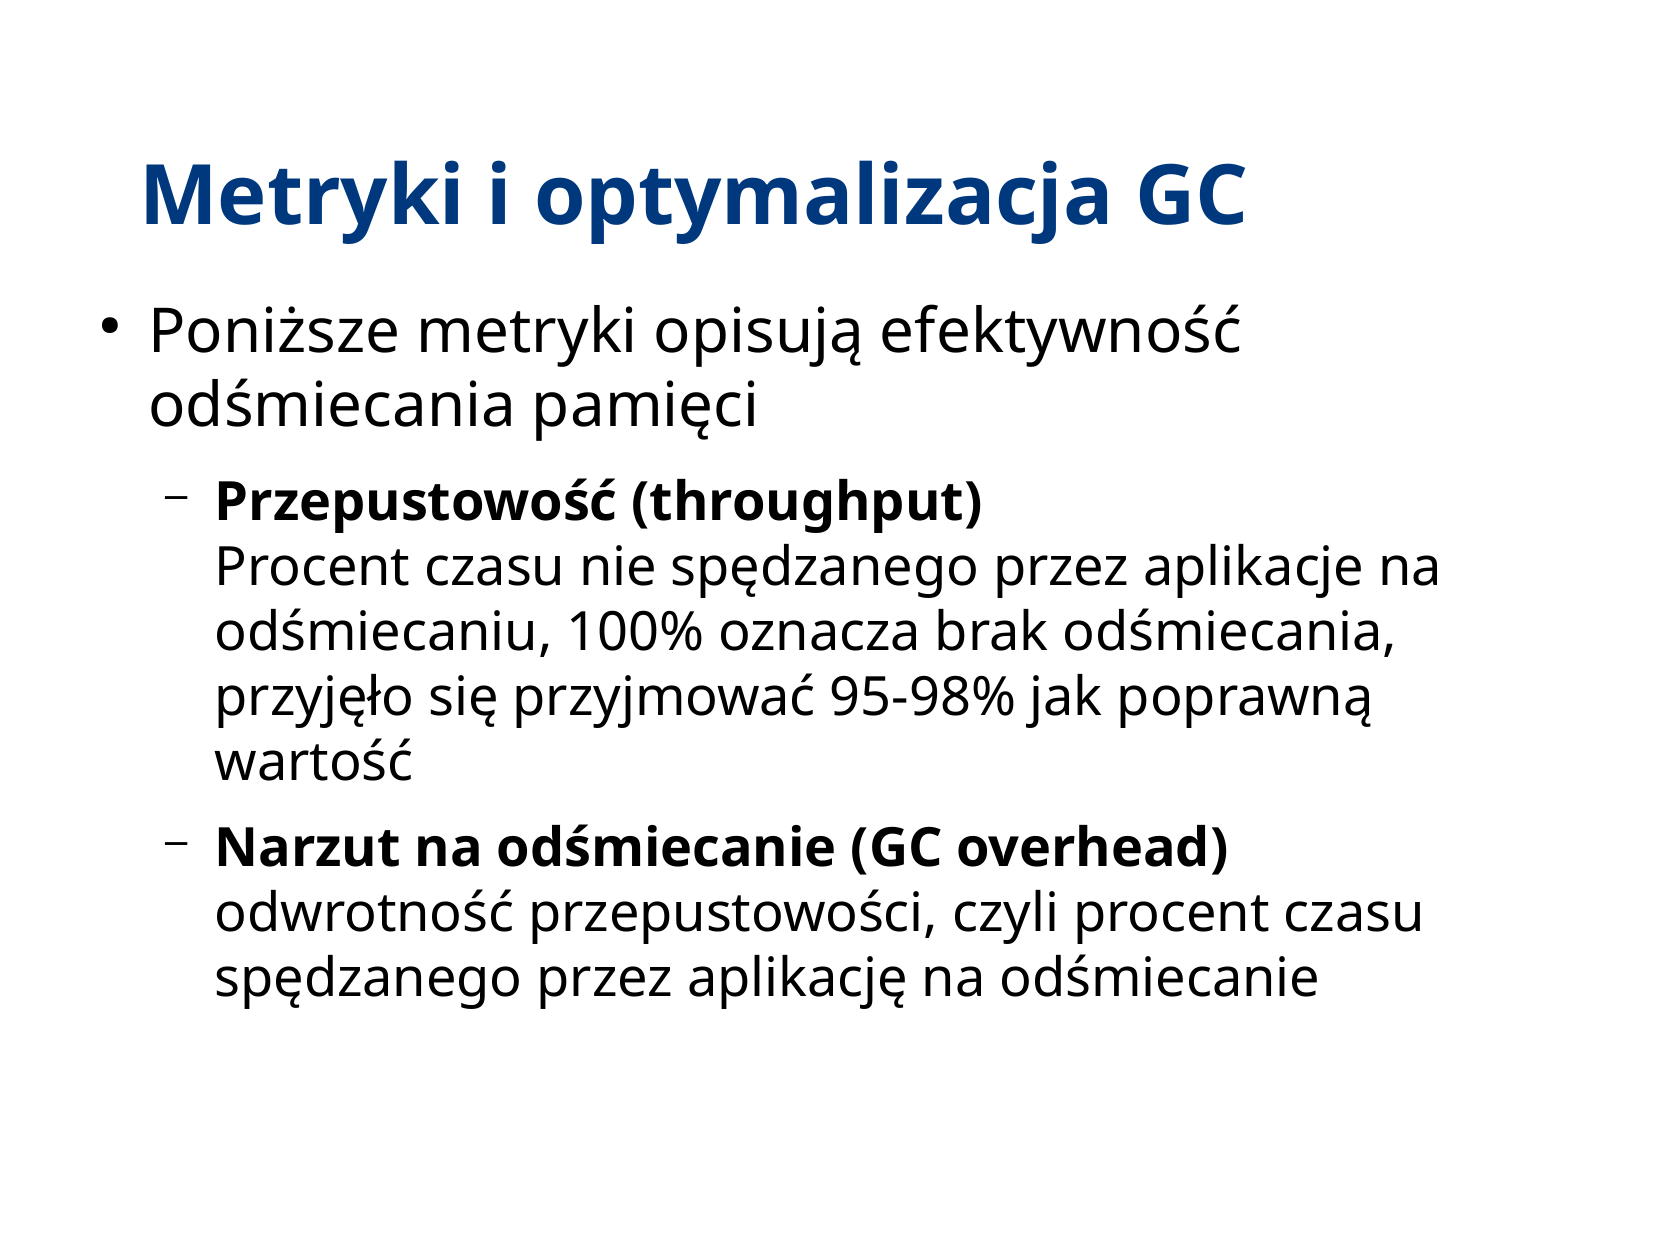

# Metryki i optymalizacja GC
Poniższe metryki opisują efektywność odśmiecania pamięci
Przepustowość (throughput)
Procent czasu nie spędzanego przez aplikacje na odśmiecaniu, 100% oznacza brak odśmiecania, przyjęło się przyjmować 95-98% jak poprawną wartość
Narzut na odśmiecanie (GC overhead)
odwrotność przepustowości, czyli procent czasu spędzanego przez aplikację na odśmiecanie